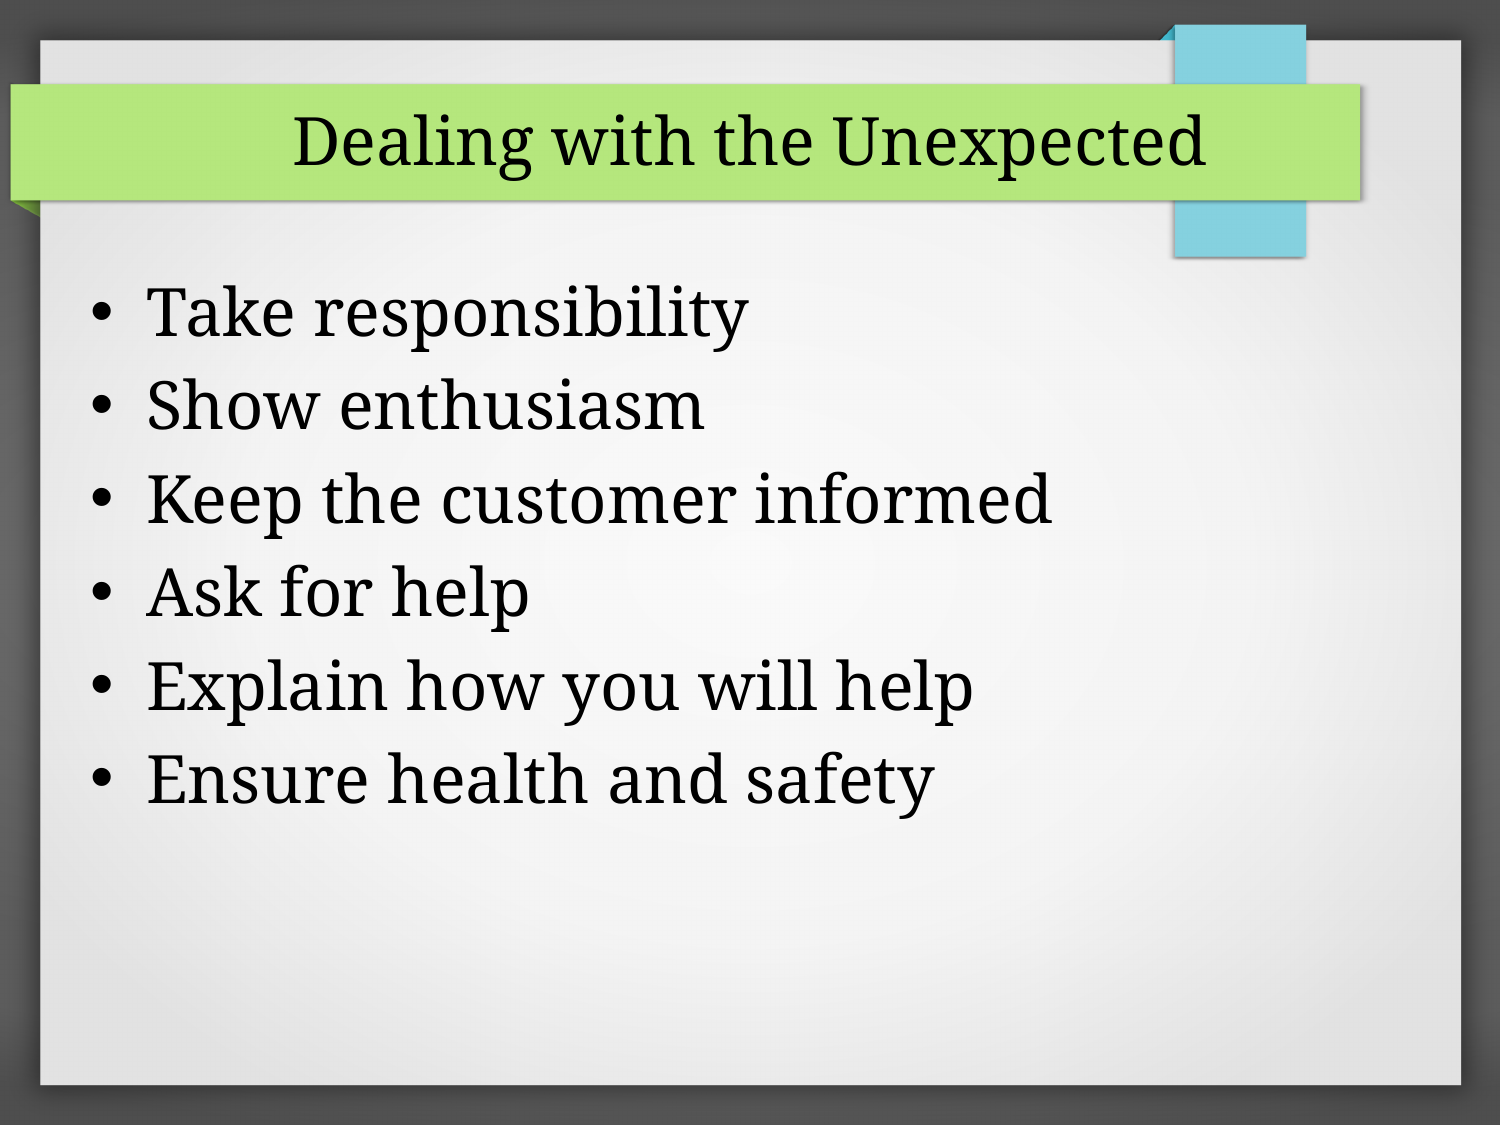

# Dealing with the Unexpected
Take responsibility
Show enthusiasm
Keep the customer informed
Ask for help
Explain how you will help
Ensure health and safety